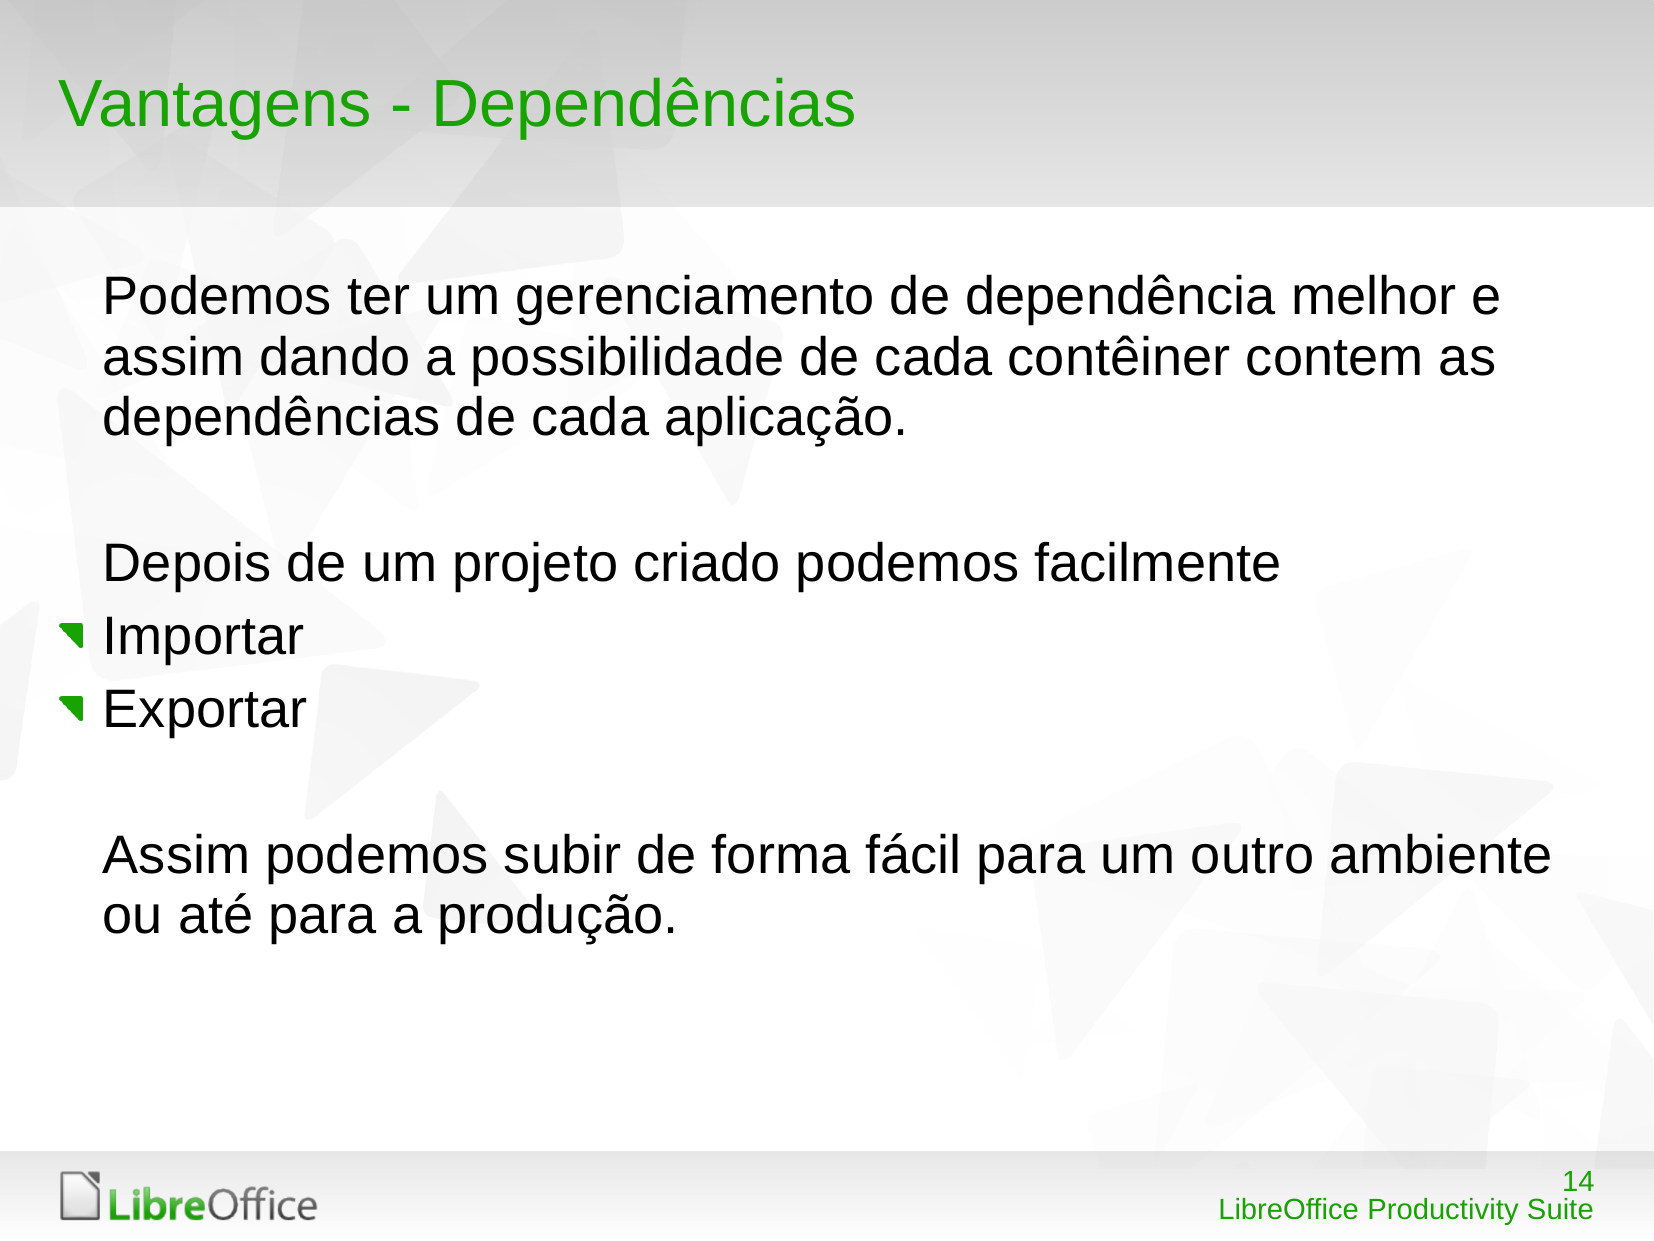

# Vantagens - Dependências
Podemos ter um gerenciamento de dependência melhor e assim dando a possibilidade de cada contêiner contem as dependências de cada aplicação.
Depois de um projeto criado podemos facilmente
Importar
Exportar
Assim podemos subir de forma fácil para um outro ambiente ou até para a produção.
14
LibreOffice Productivity Suite